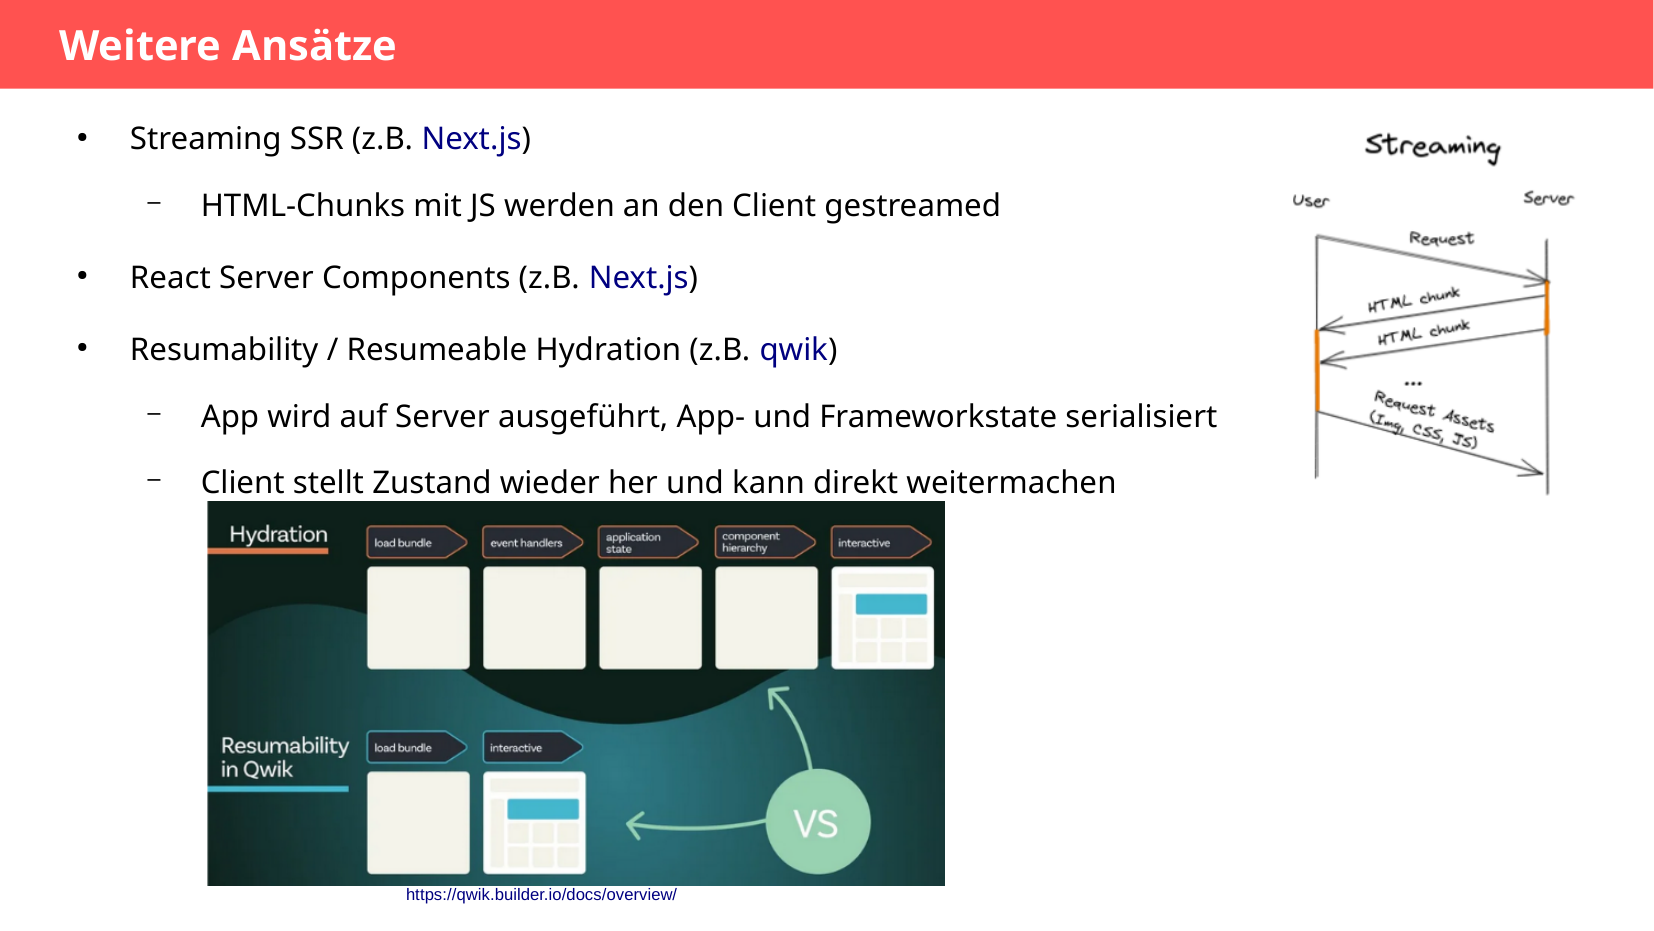

Weitere Ansätze
# Streaming SSR (z.B. Next.js)
HTML-Chunks mit JS werden an den Client gestreamed
React Server Components (z.B. Next.js)
Resumability / Resumeable Hydration (z.B. qwik)
App wird auf Server ausgeführt, App- und Frameworkstate serialisiert
Client stellt Zustand wieder her und kann direkt weitermachen
https://qwik.builder.io/docs/overview/